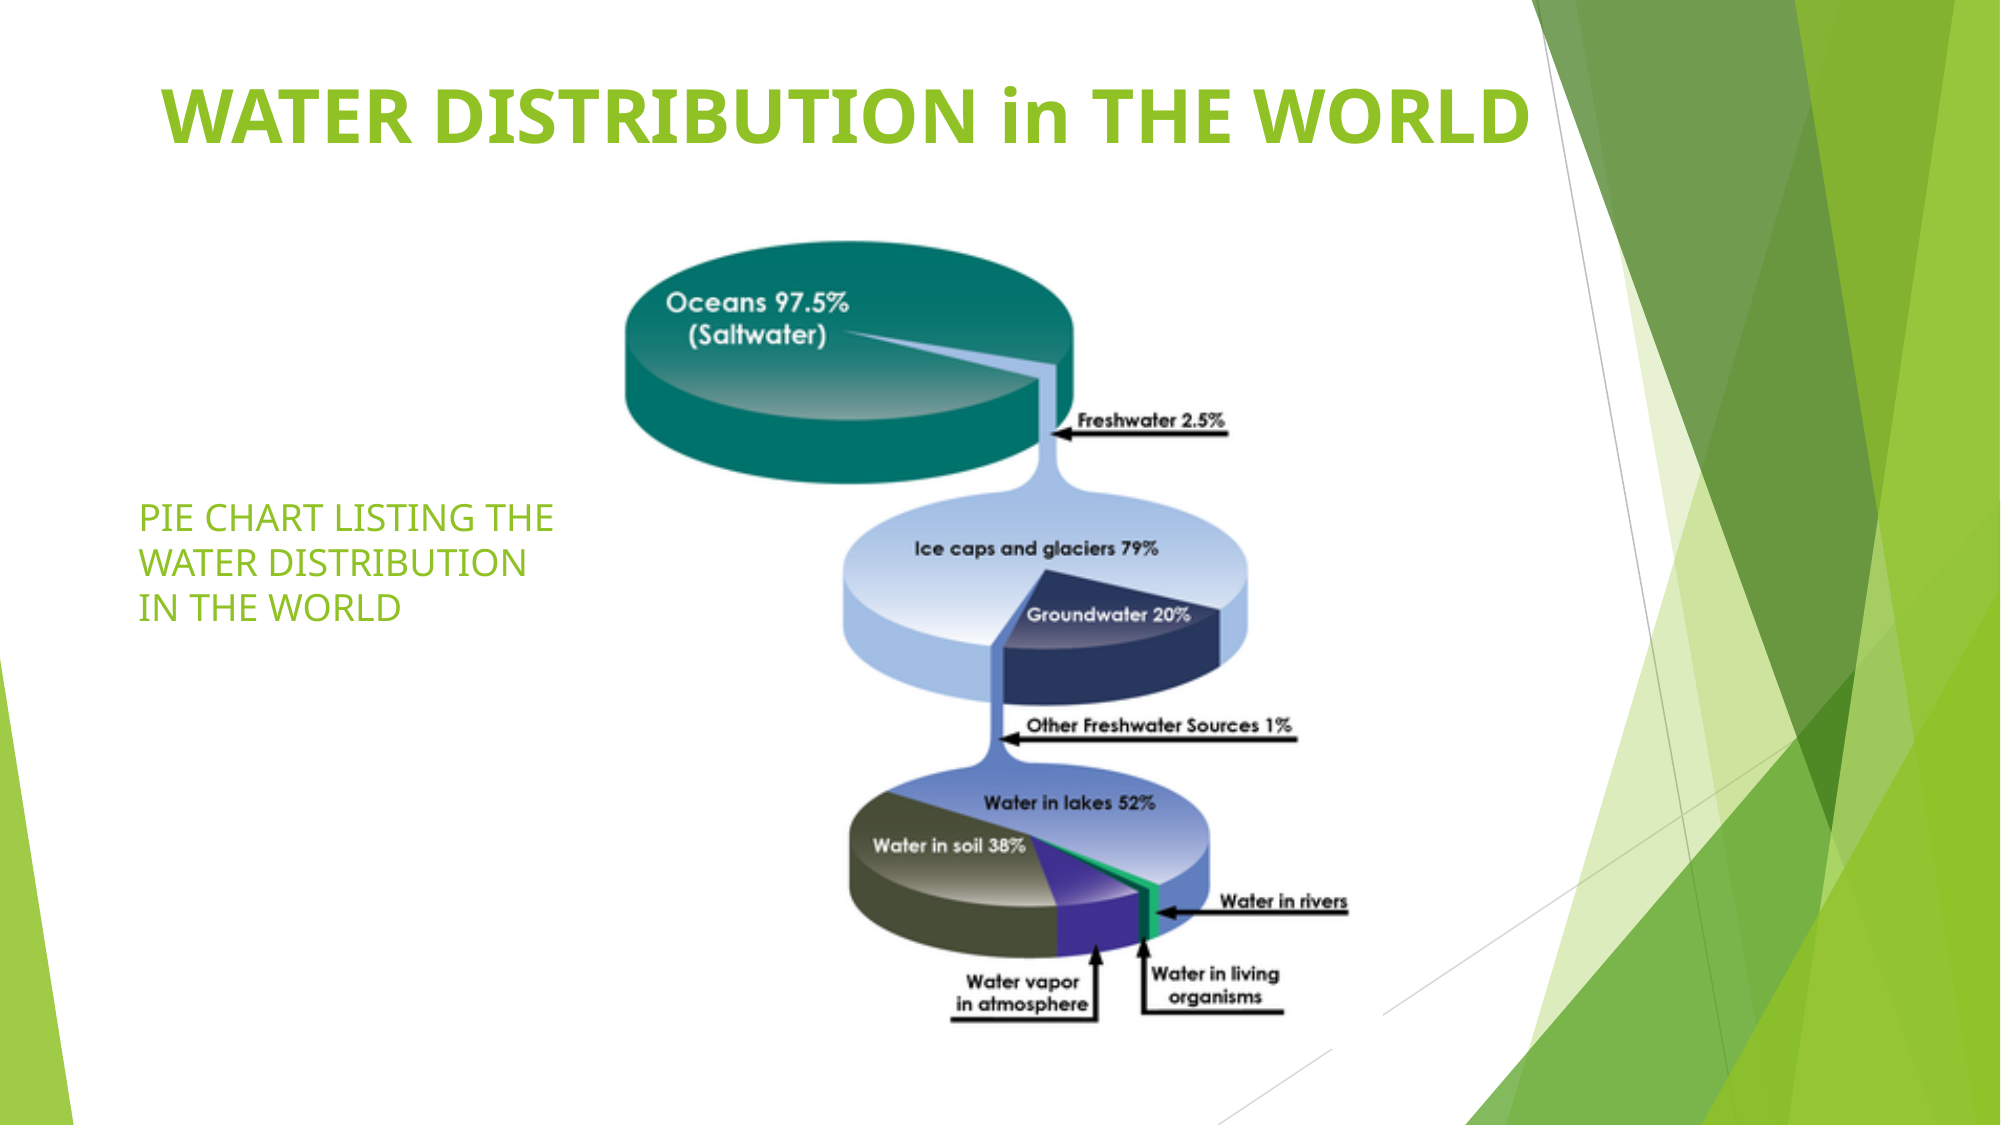

# WATER DISTRIBUTION in THE WORLD
PIE CHART LISTING THE WATER DISTRIBUTION IN THE WORLD